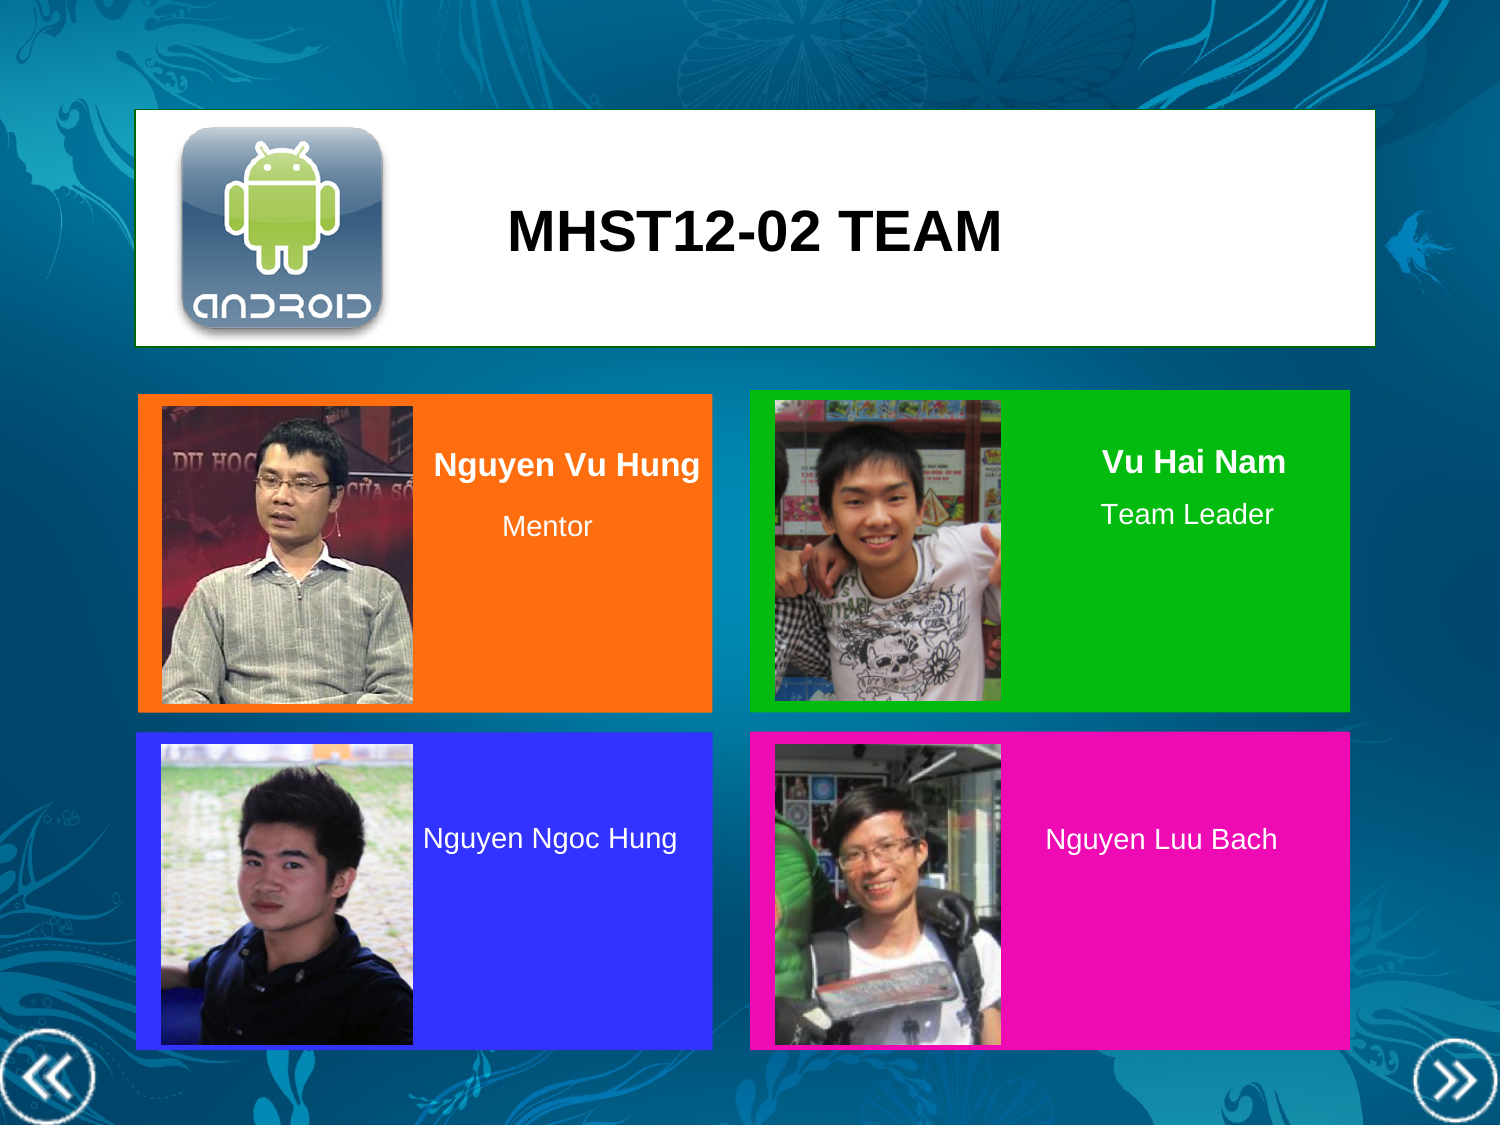

MHST12-02 TEAM
Vu Hai Nam
Nguyen Vu Hung
Team Leader
Mentor
Nguyen Ngoc Hung
Nguyen Luu Bach